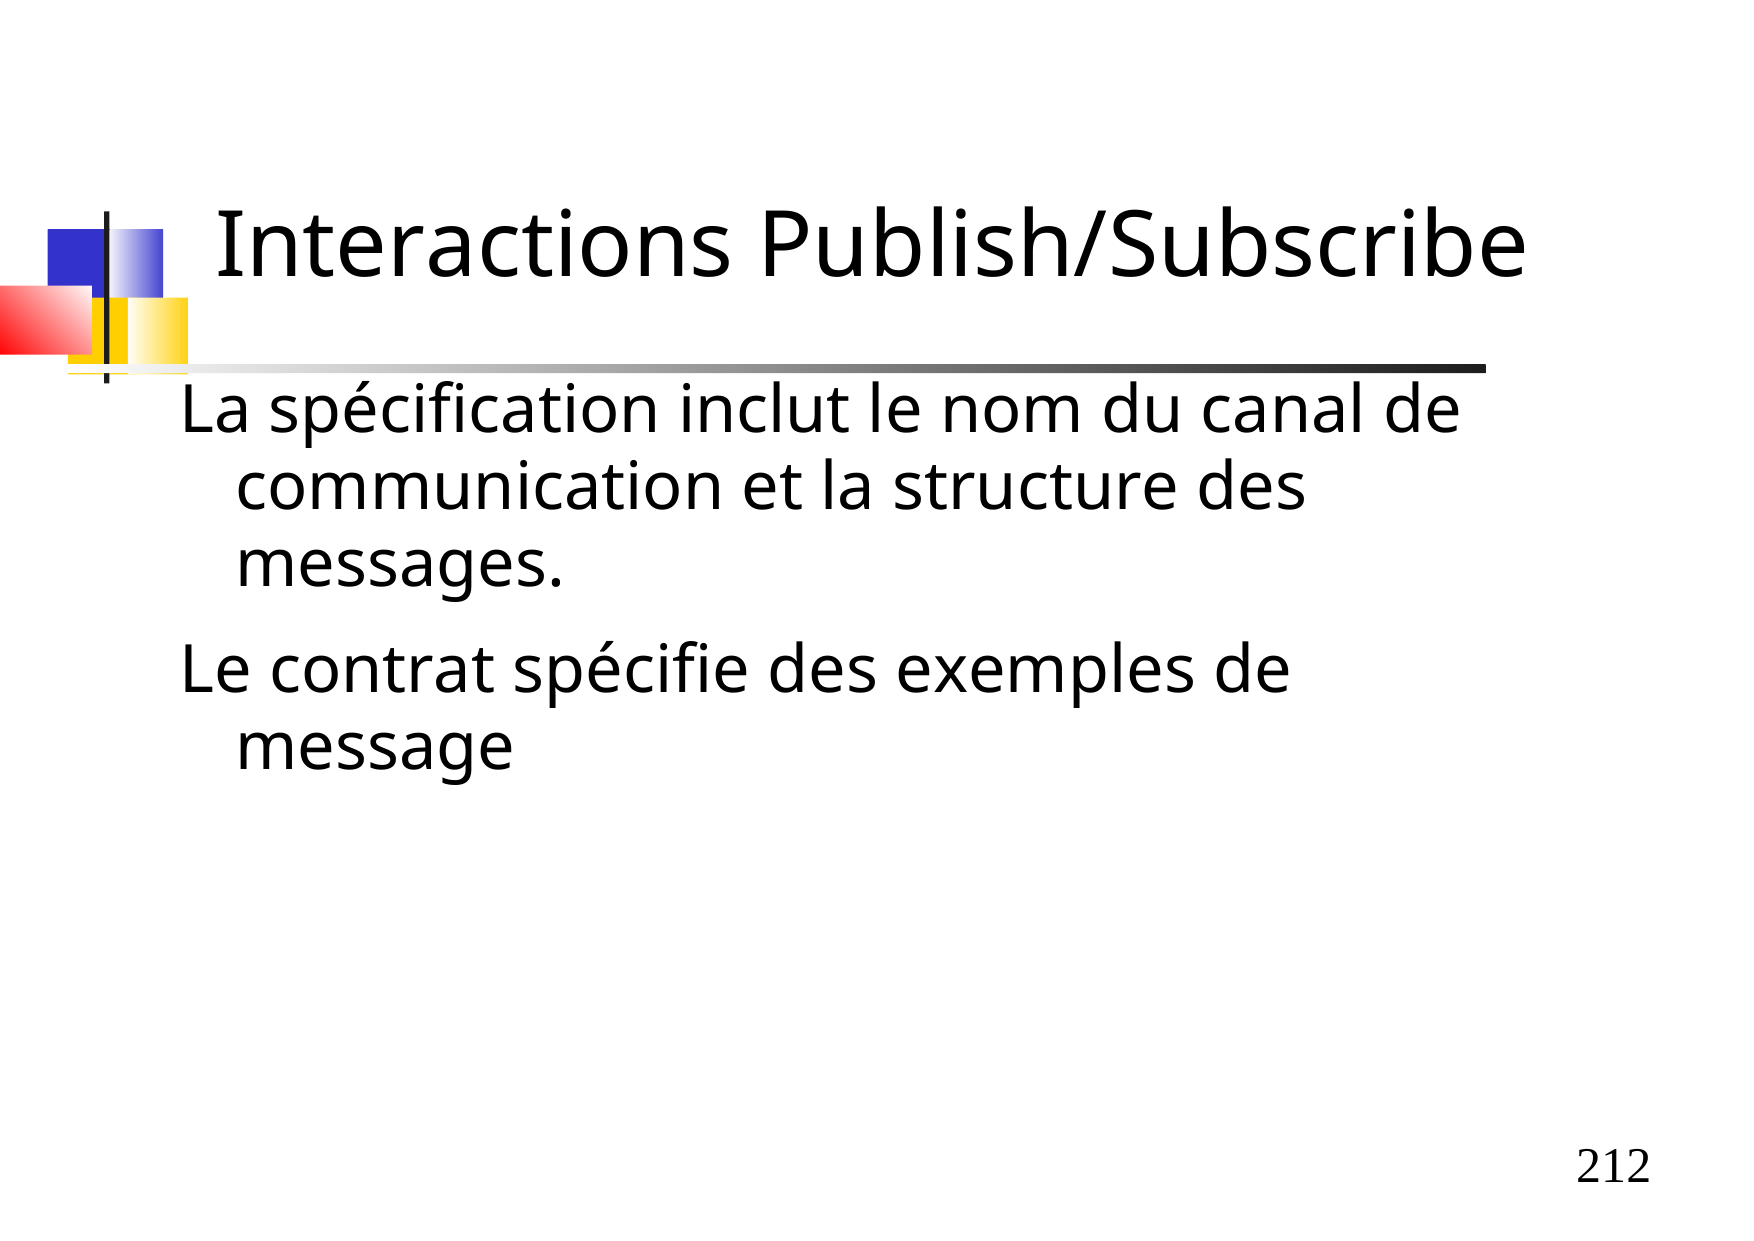

# Interactions Publish/Subscribe
La spécification inclut le nom du canal de communication et la structure des messages.
Le contrat spécifie des exemples de message